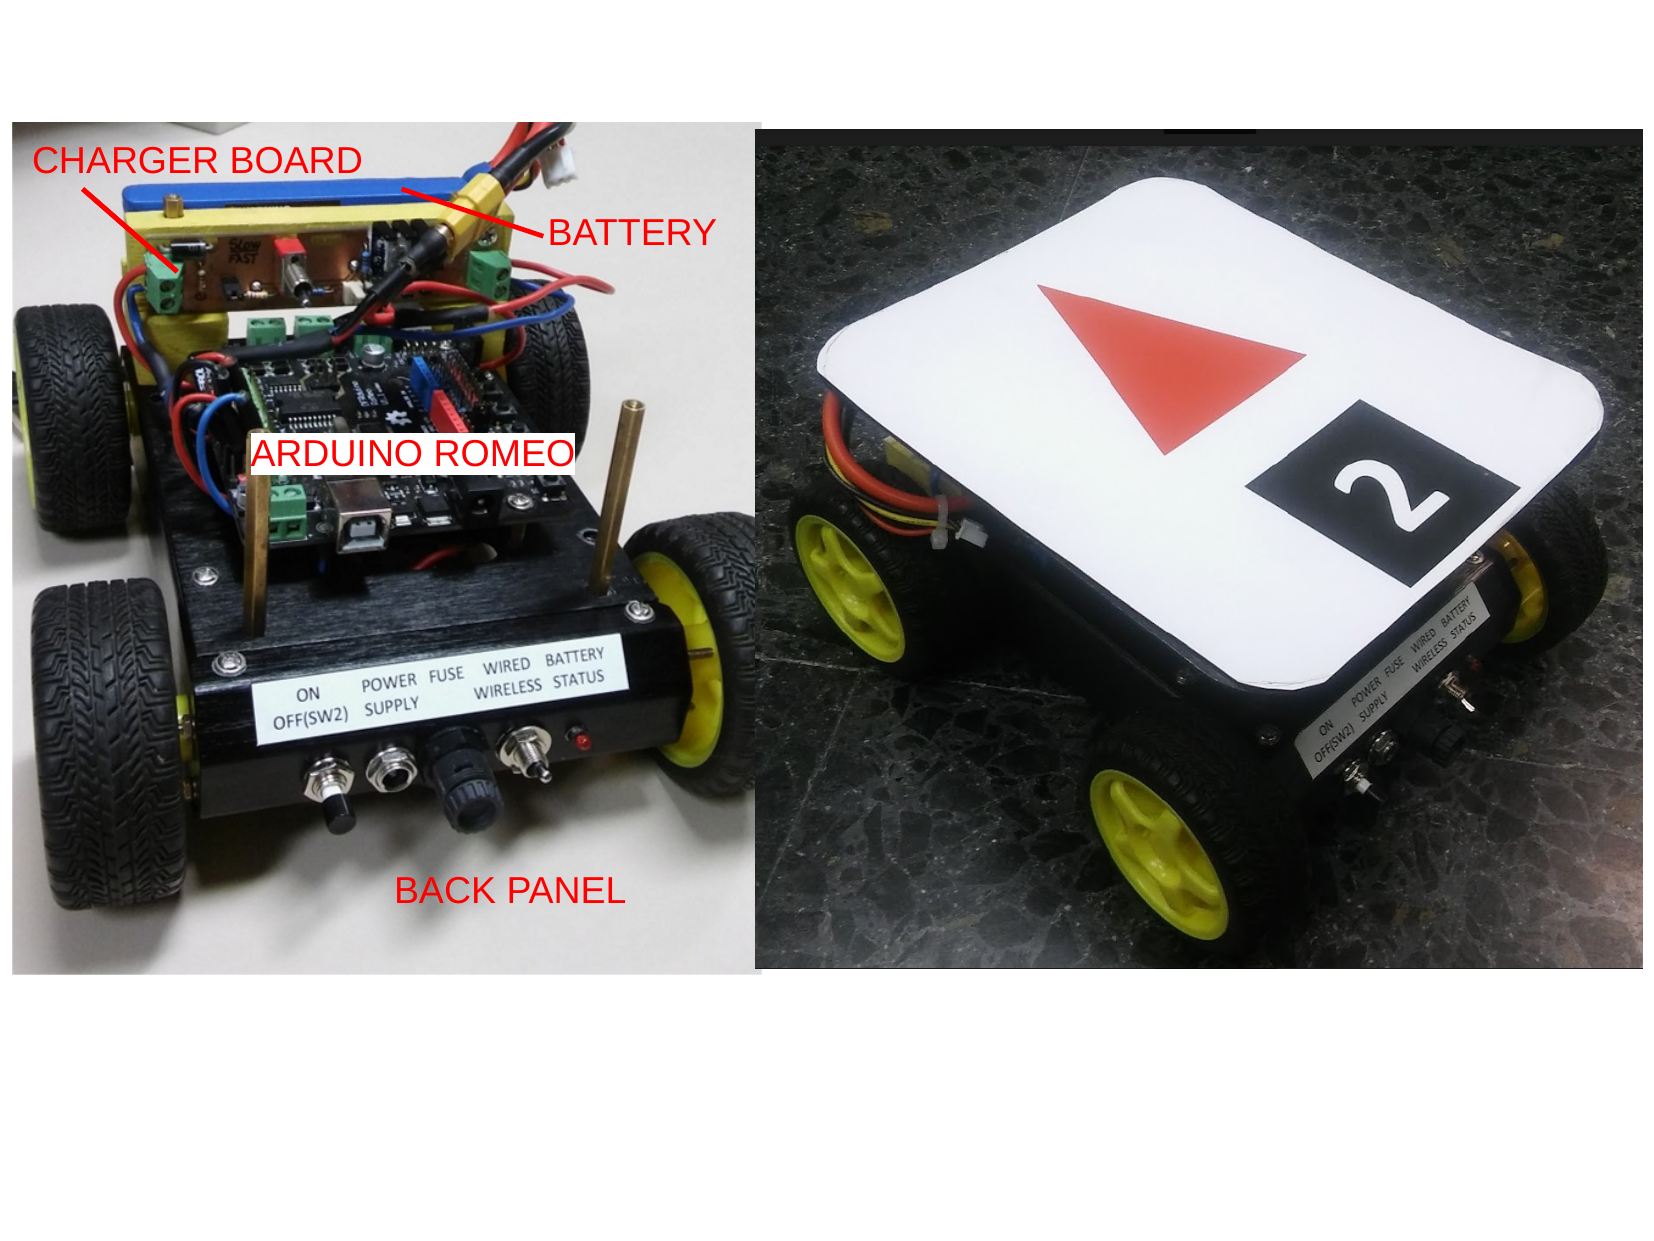

CHARGER BOARD
BATTERY
ARDUINO ROMEO
BACK PANEL